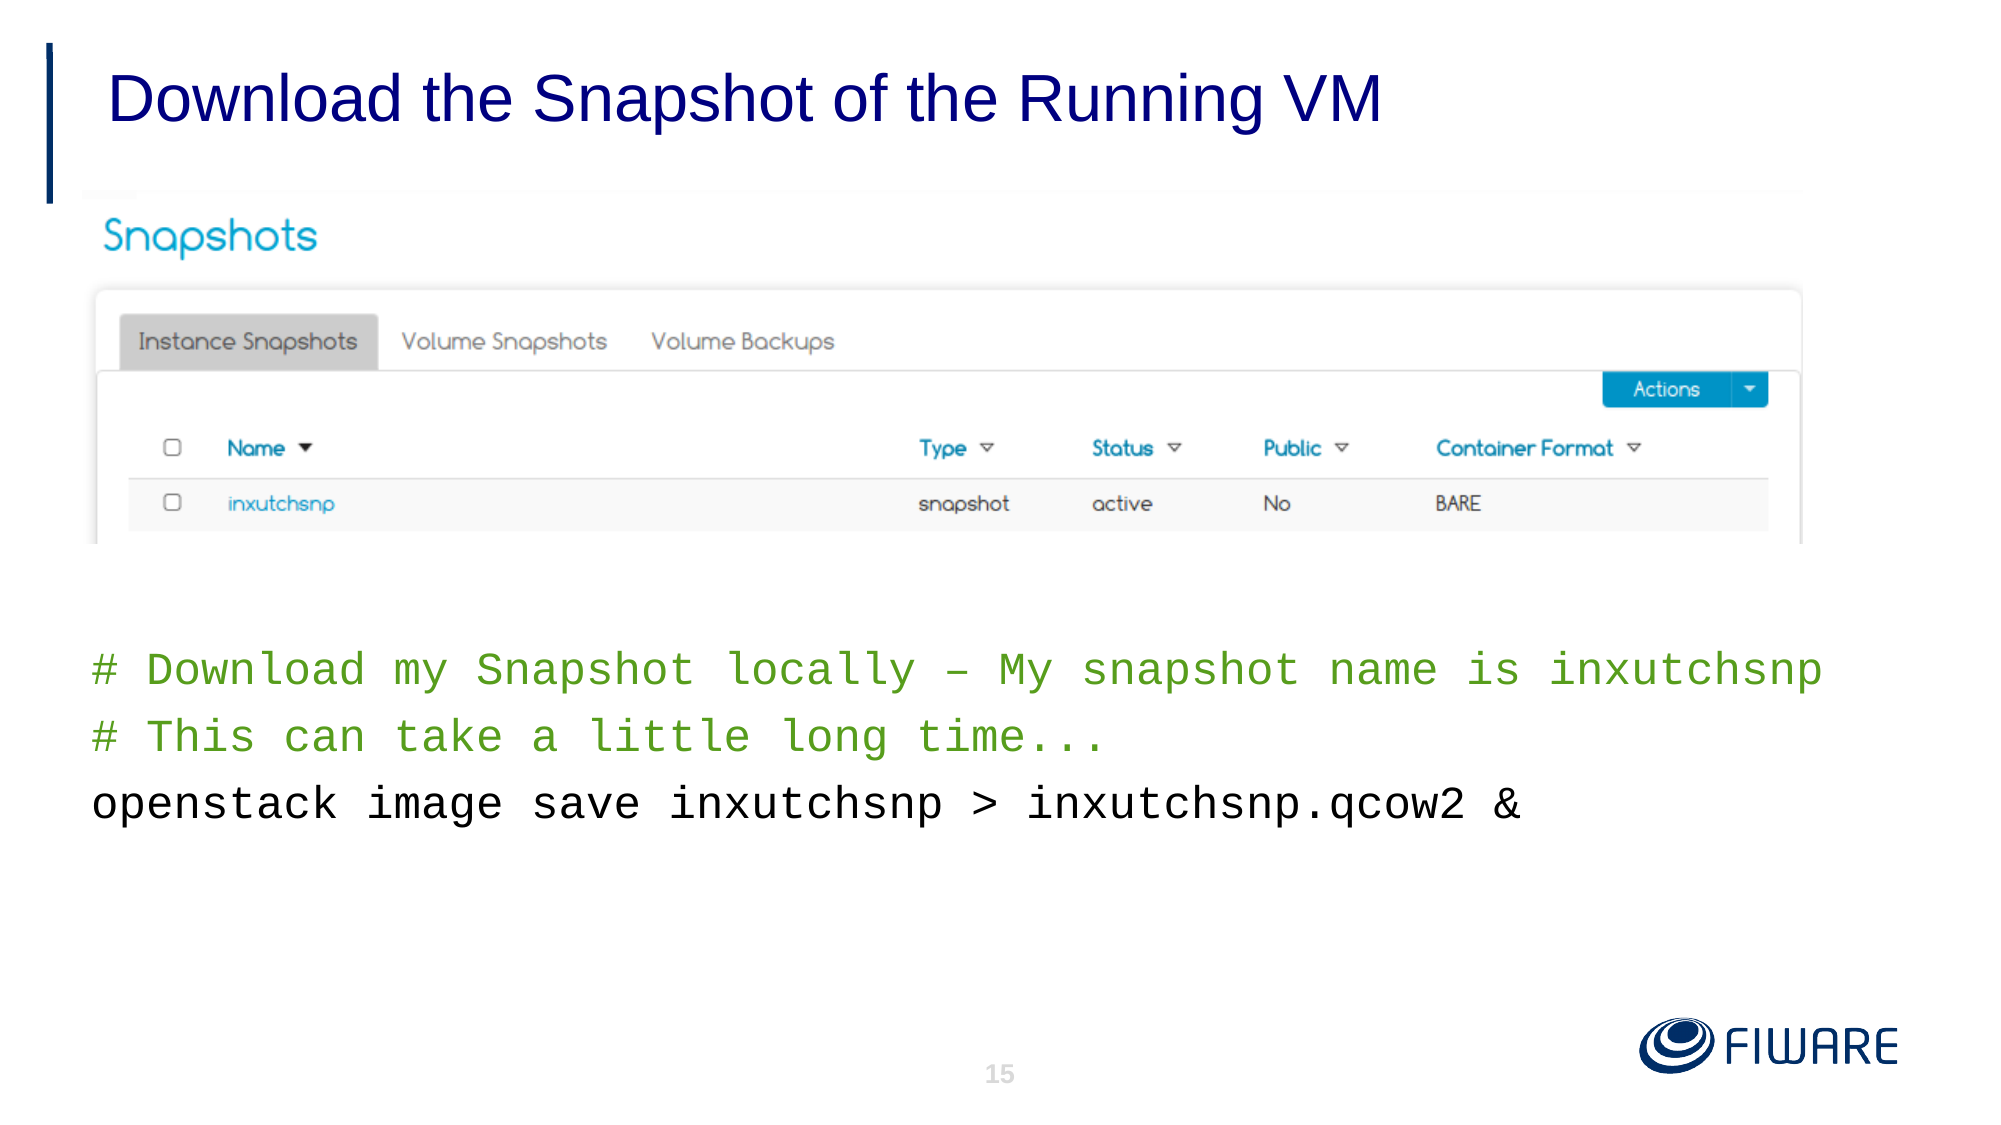

# Download the Snapshot of the Running VM
# Download my Snapshot locally – My snapshot name is inxutchsnp
# This can take a little long time...
openstack image save inxutchsnp > inxutchsnp.qcow2 &